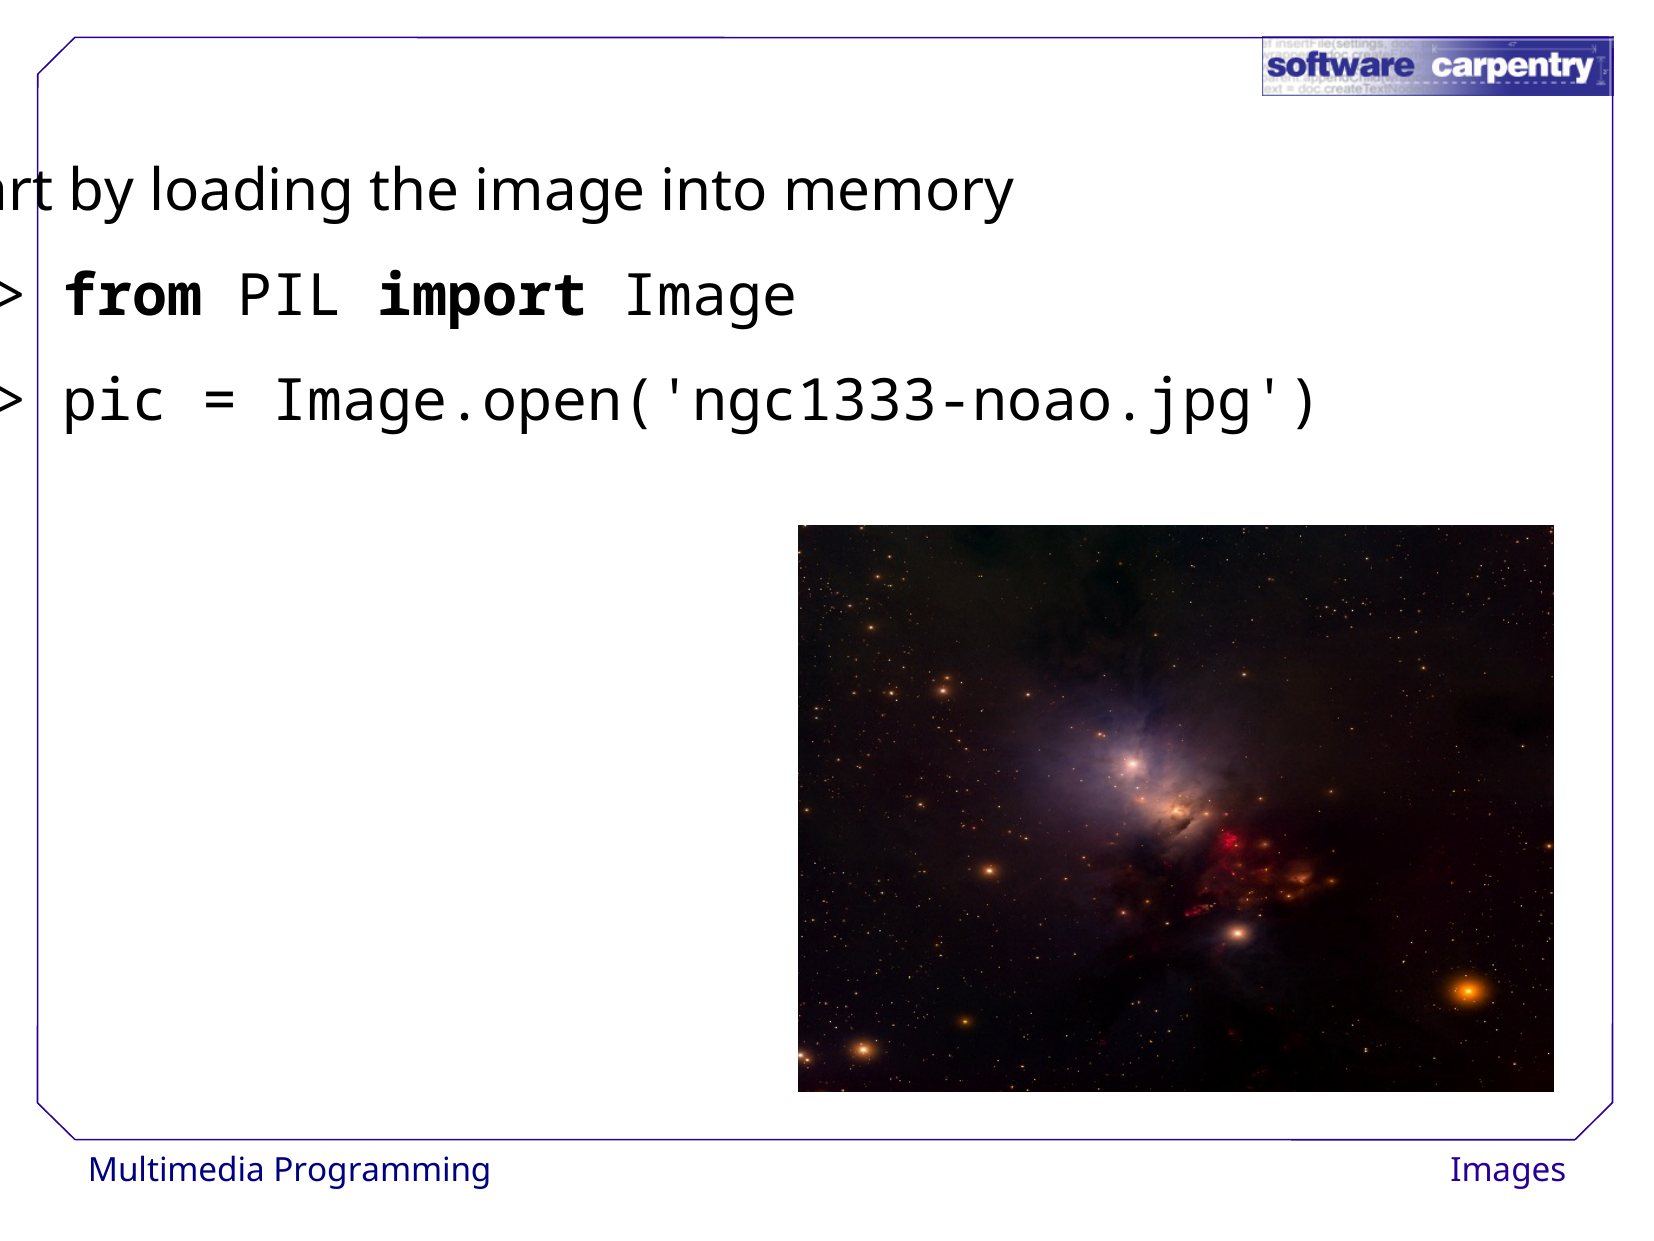

Start by loading the image into memory
>>> from PIL import Image
>>> pic = Image.open('ngc1333-noao.jpg')